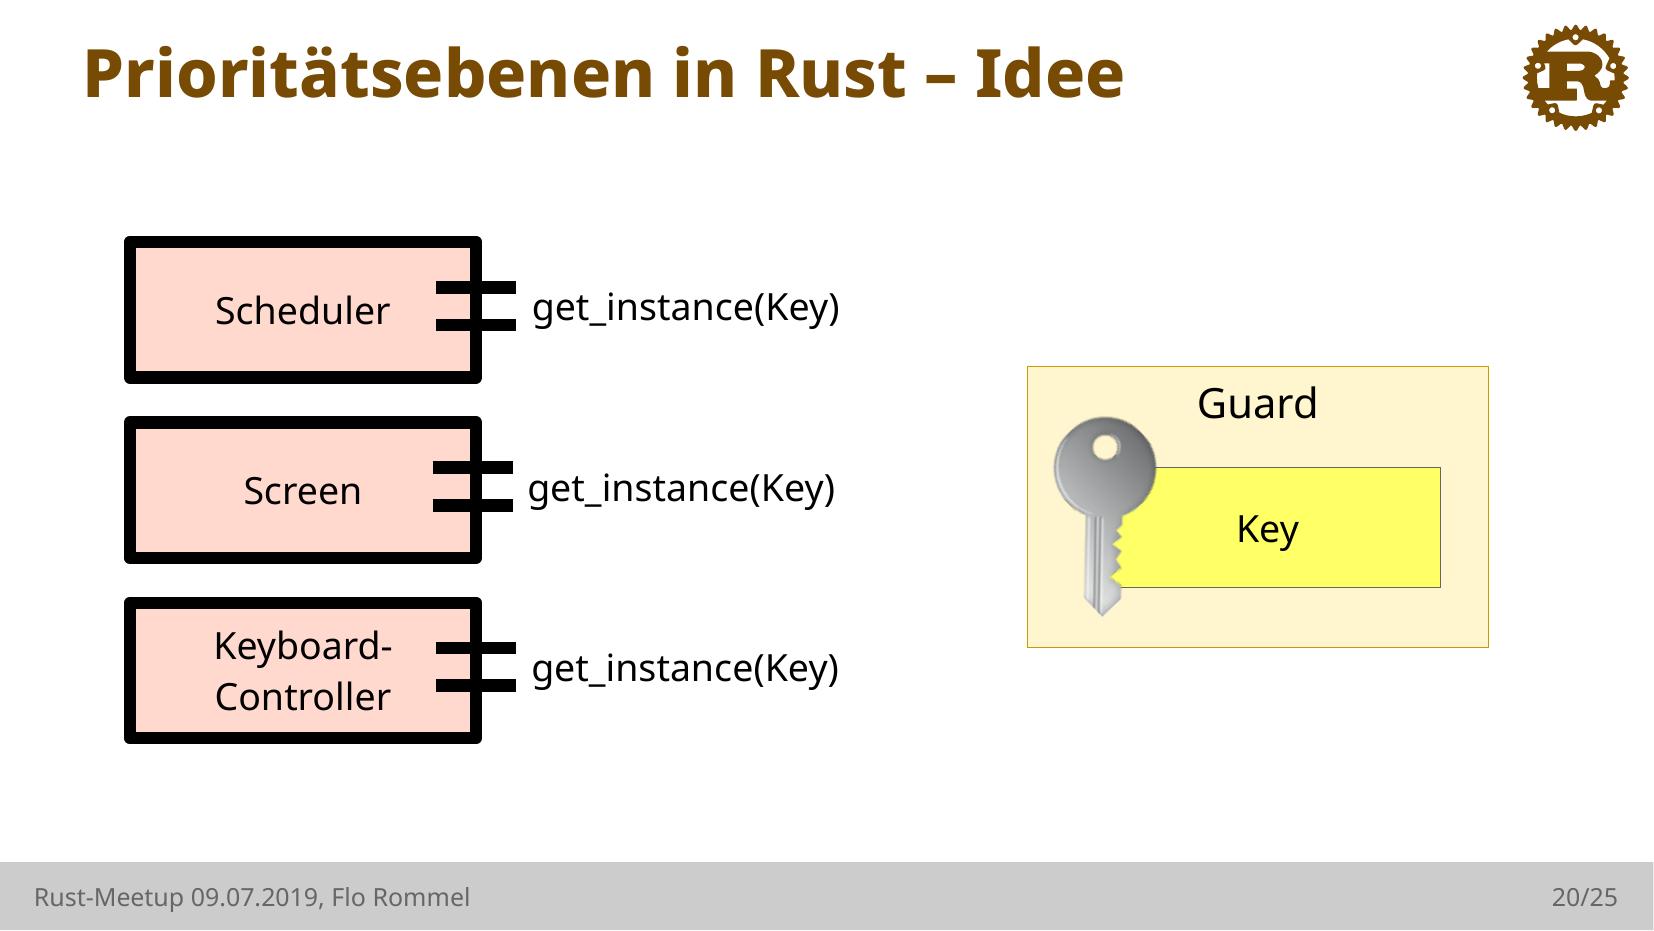

# Prioritätsebenen in Rust – Idee
Scheduler
get_instance(Key)
Guard
Screen
get_instance(Key)
Key
Keyboard-
Controller
get_instance(Key)
Rust-Meetup 09.07.2019, Flo Rommel
20